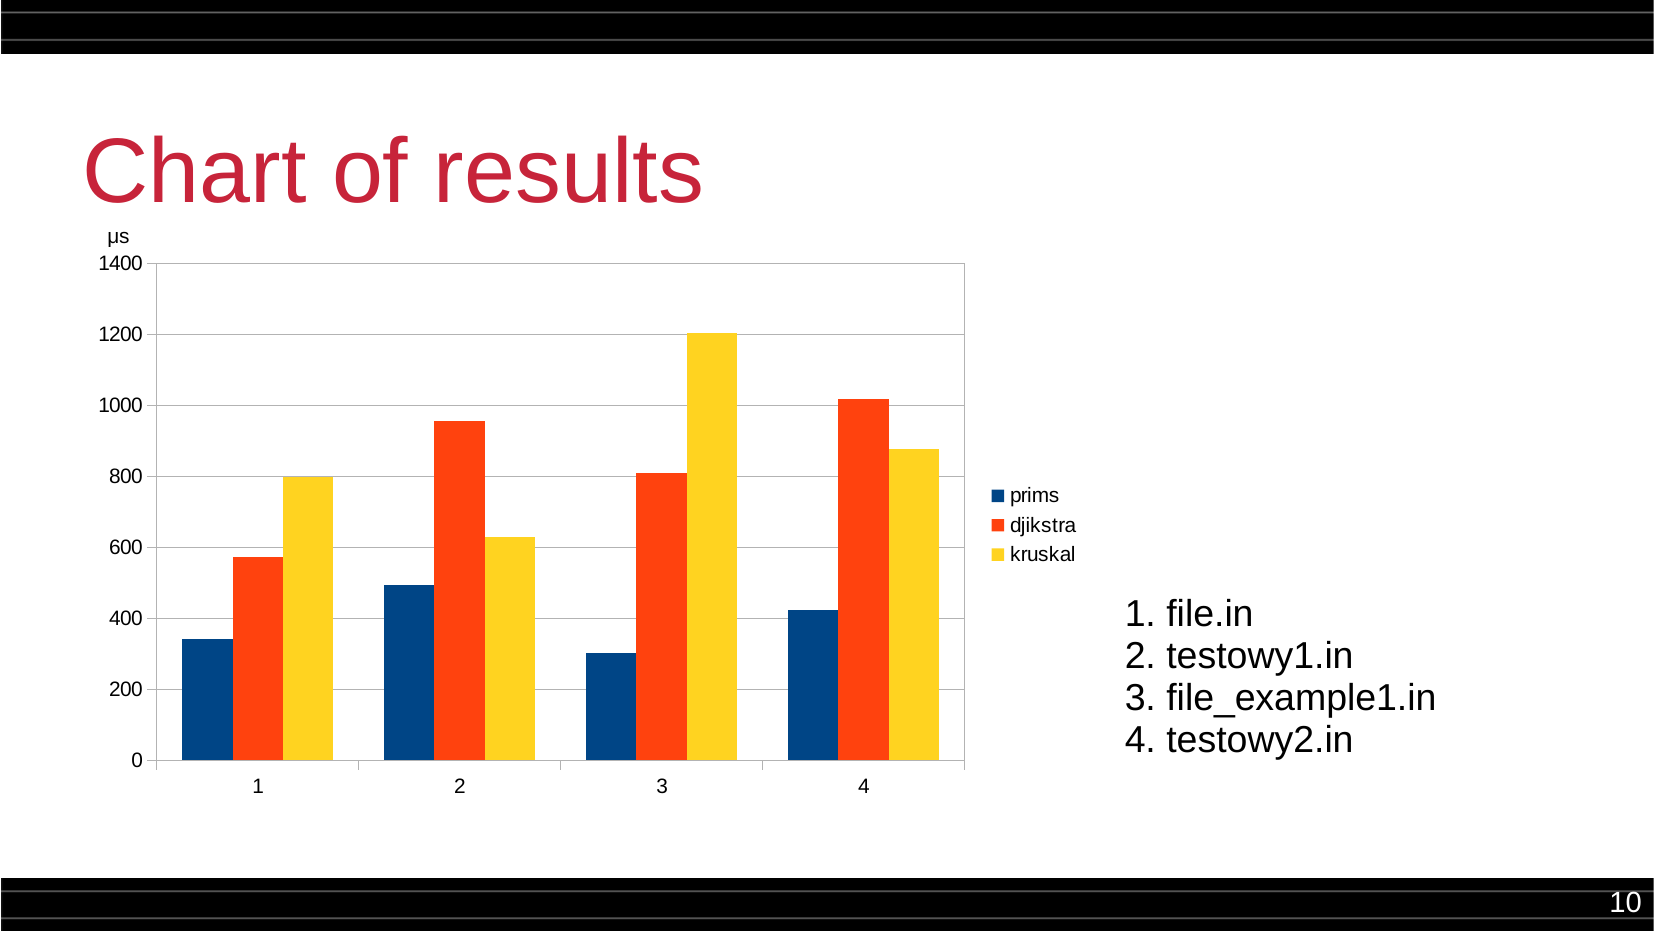

# Chart of results
μs
### Chart
| Category | prims | djikstra | kruskal |
|---|---|---|---|
| 1 | 342.0 | 573.0 | 800.0 |
| 2 | 495.0 | 956.0 | 631.0 |
| 3 | 303.0 | 811.0 | 1204.0 |
| 4 | 423.0 | 1020.0 | 877.0 |1. file.in
2. testowy1.in
3. file_example1.in
4. testowy2.in